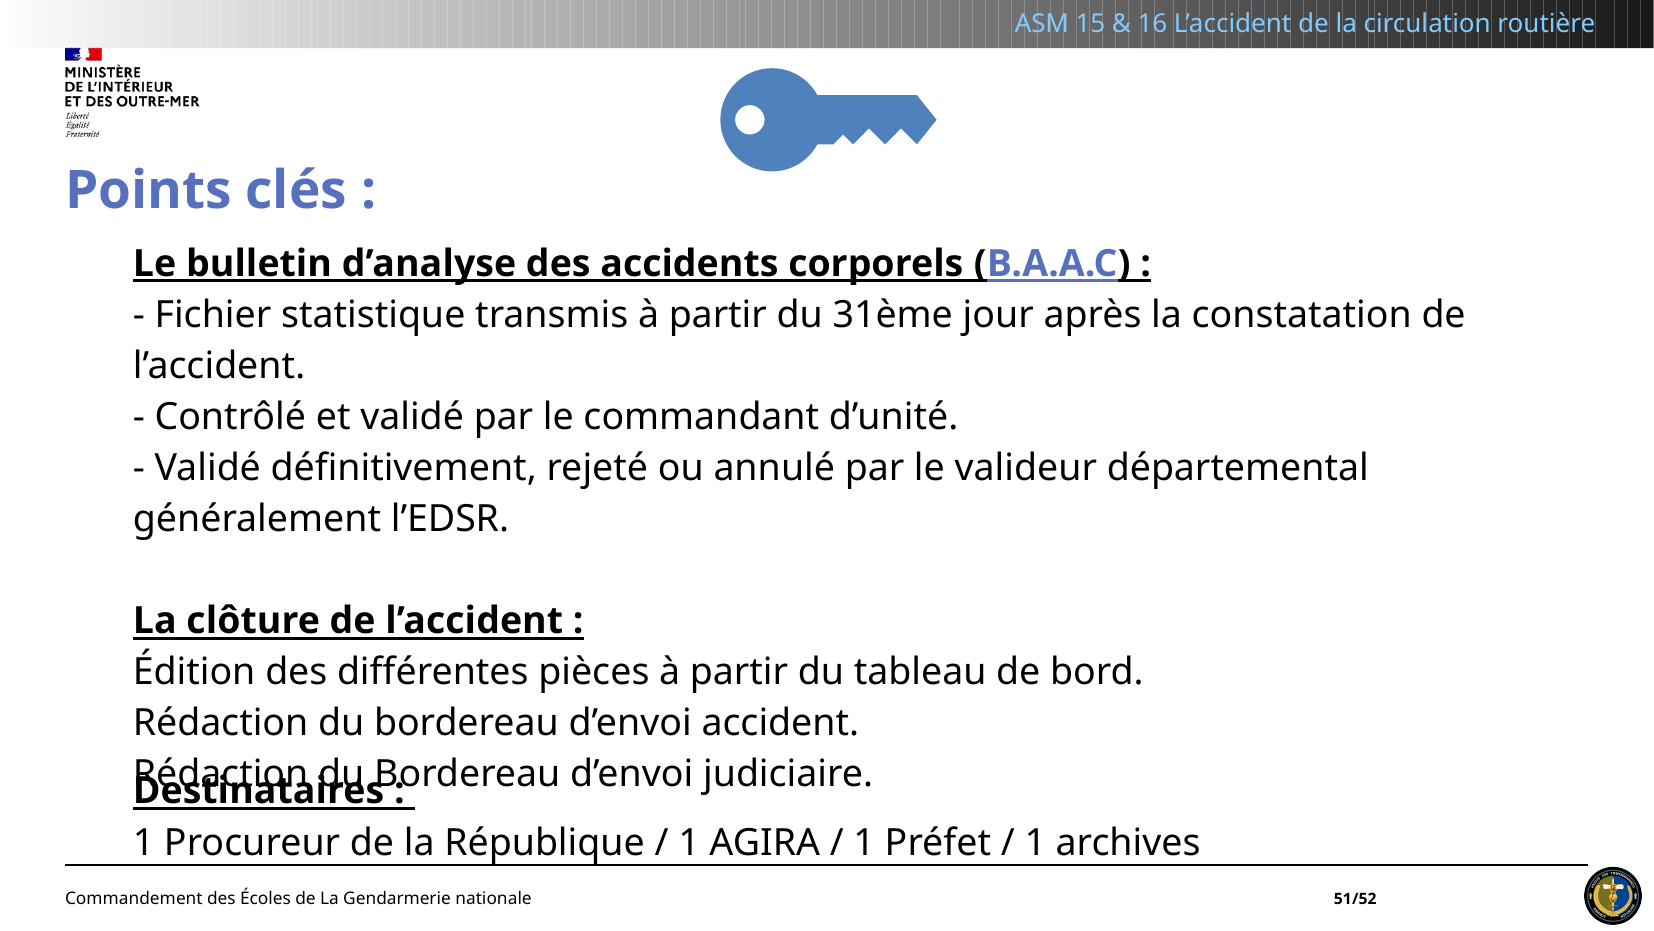

# Points clés :
LE BULLETIN D’ANALYSE Des ACCIDENTs CORPORELs (B.A.A.C) :
- Fichier statistique transmis à partir du 31ème jour après la constatation de l’accident.
- Contrôlé et validé par le commandant d’unité.
- Validé définitivement, rejeté ou annulé par le valideur départemental généralement l’EDSR.
LA CLÔTURE DE L’ACCIDENT :
Édition des différentes pièces à partir du tableau de bord.
Rédaction du bordereau d’envoi accident.
Rédaction du Bordereau d’envoi judiciaire.
Destinataires :
1 Procureur de la République / 1 AGIRA / 1 Préfet / 1 archives